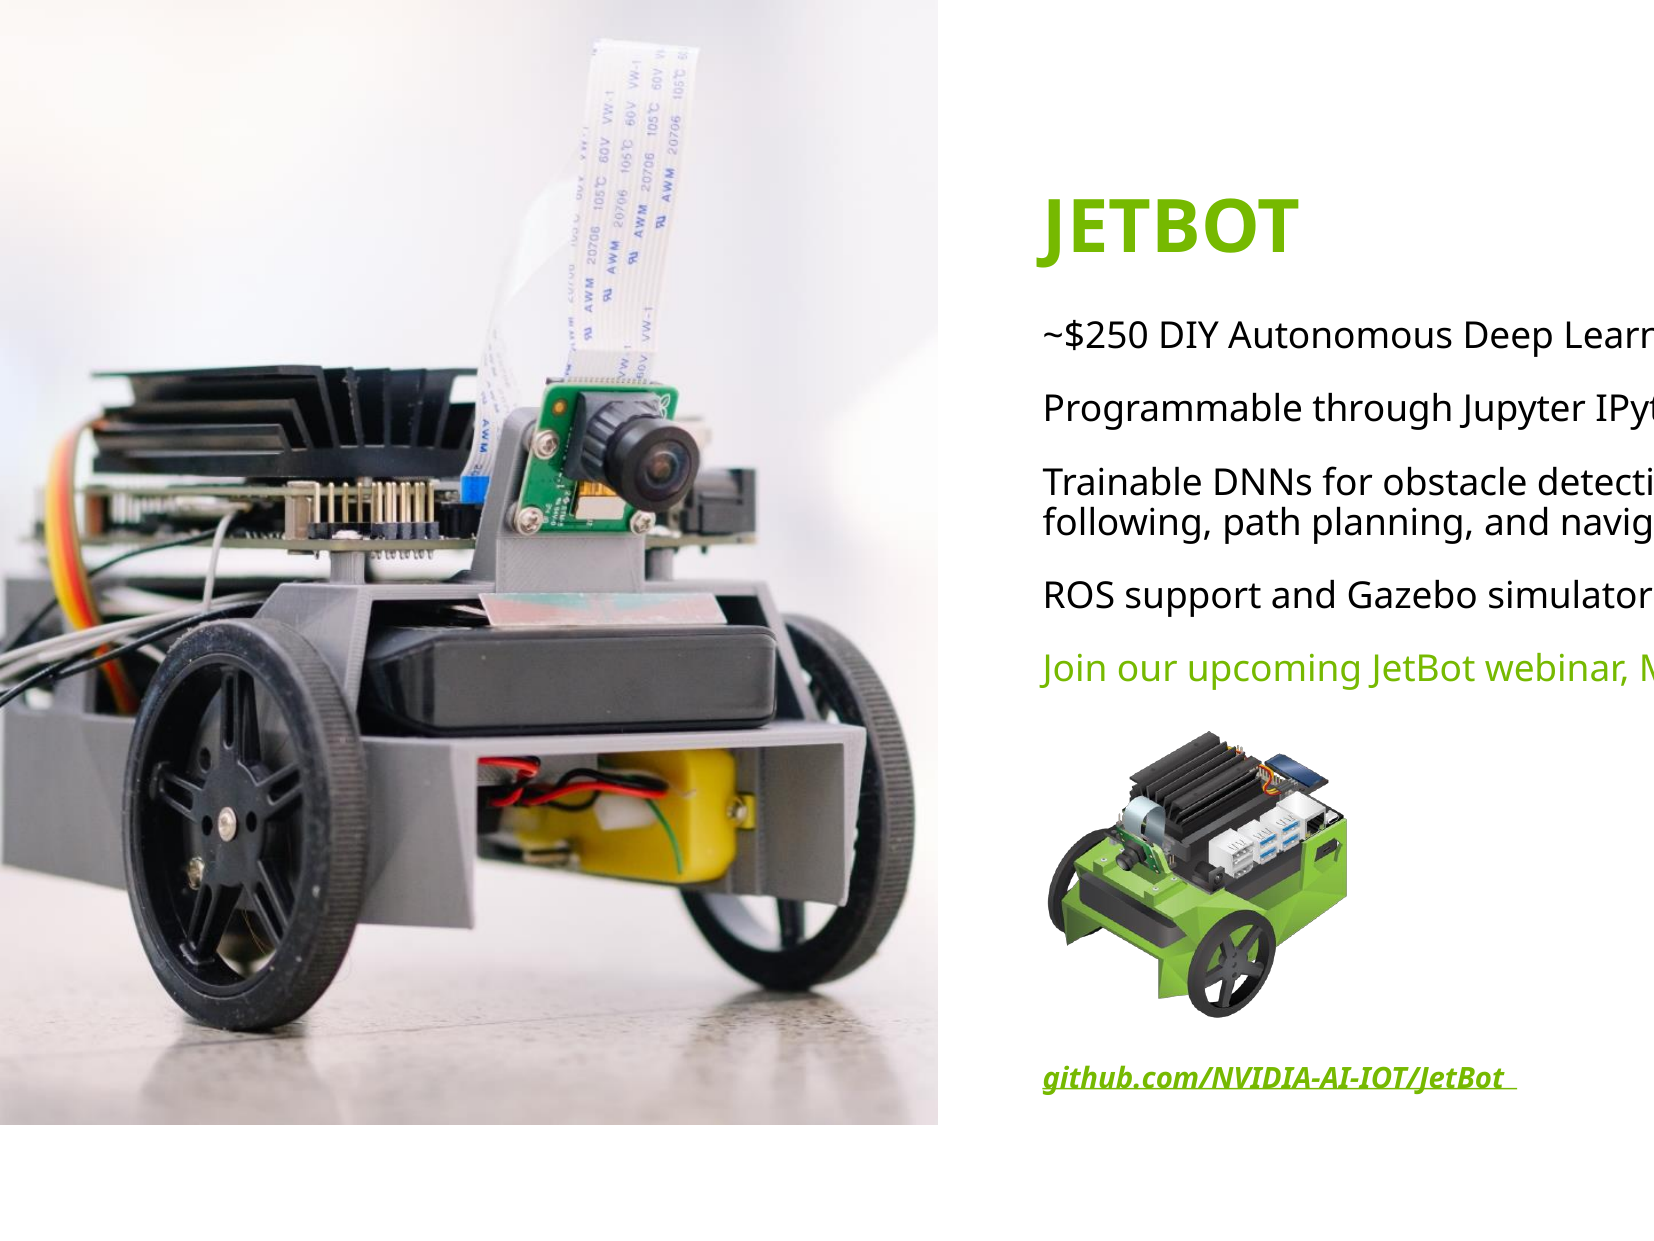

JETBOT
~$250 DIY Autonomous Deep Learning Robotics Kit
Programmable through Jupyter IPython Notebooks
Trainable DNNs for obstacle detection, object
following, path planning, and navigation
ROS support and Gazebo simulator available
Join our upcoming JetBot webinar, May 16 2019
github.com/NVIDIA-AI-IOT/JetBot
29